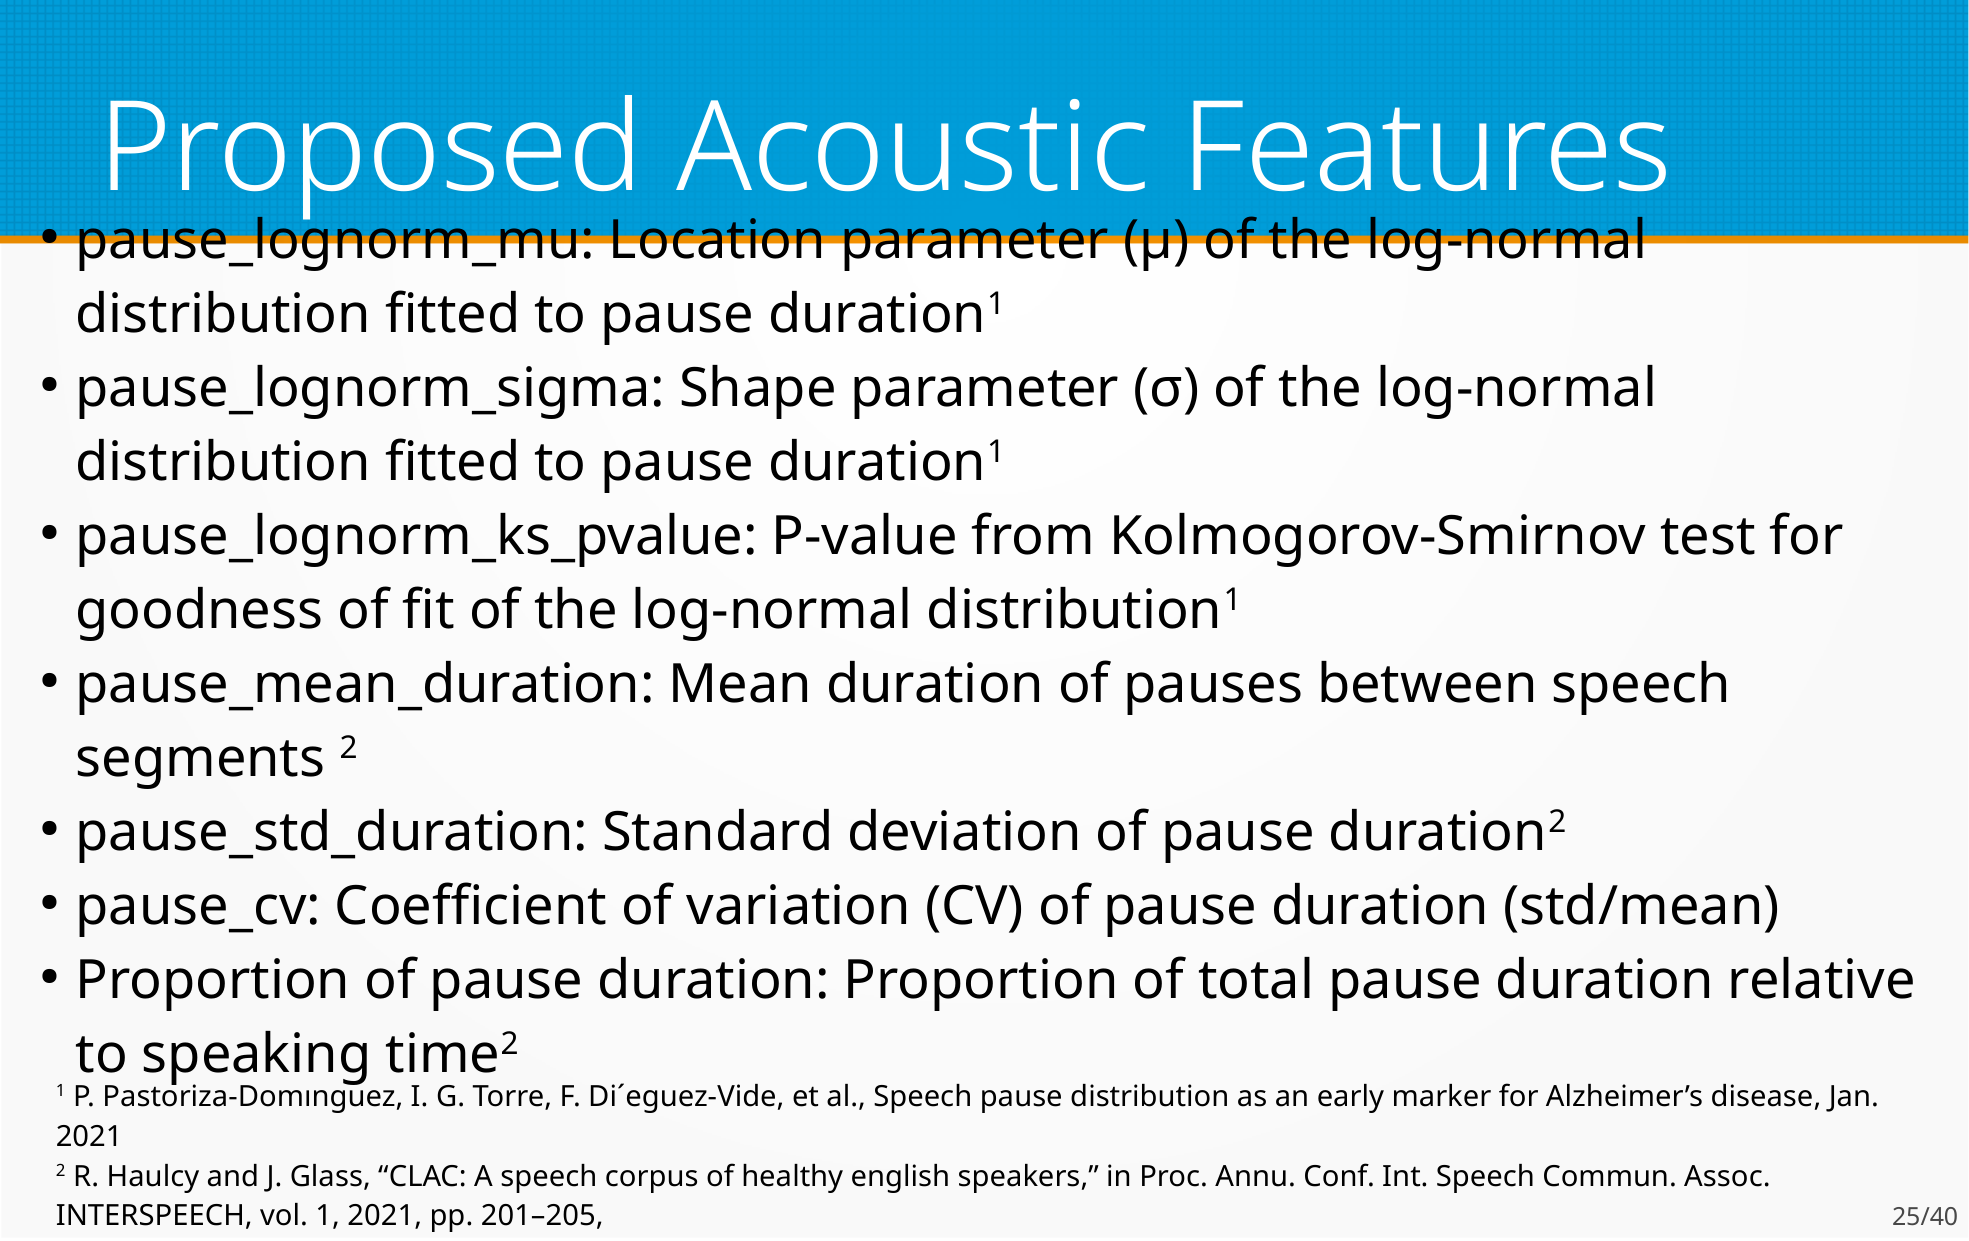

# Proposed Acoustic Features
pause_lognorm_mu: Location parameter (μ) of the log-normal distribution fitted to pause duration1
pause_lognorm_sigma: Shape parameter (σ) of the log-normal distribution fitted to pause duration1
pause_lognorm_ks_pvalue: P-value from Kolmogorov-Smirnov test for goodness of fit of the log-normal distribution1
pause_mean_duration: Mean duration of pauses between speech segments 2
pause_std_duration: Standard deviation of pause duration2
pause_cv: Coefficient of variation (CV) of pause duration (std/mean)
Proportion of pause duration: Proportion of total pause duration relative to speaking time2
1 P. Pastoriza-Domınguez, I. G. Torre, F. Di´eguez-Vide, et al., Speech pause distribution as an early marker for Alzheimer’s disease, Jan. 2021
2 R. Haulcy and J. Glass, “CLAC: A speech corpus of healthy english speakers,” in Proc. Annu. Conf. Int. Speech Commun. Assoc. INTERSPEECH, vol. 1, 2021, pp. 201–205,
25